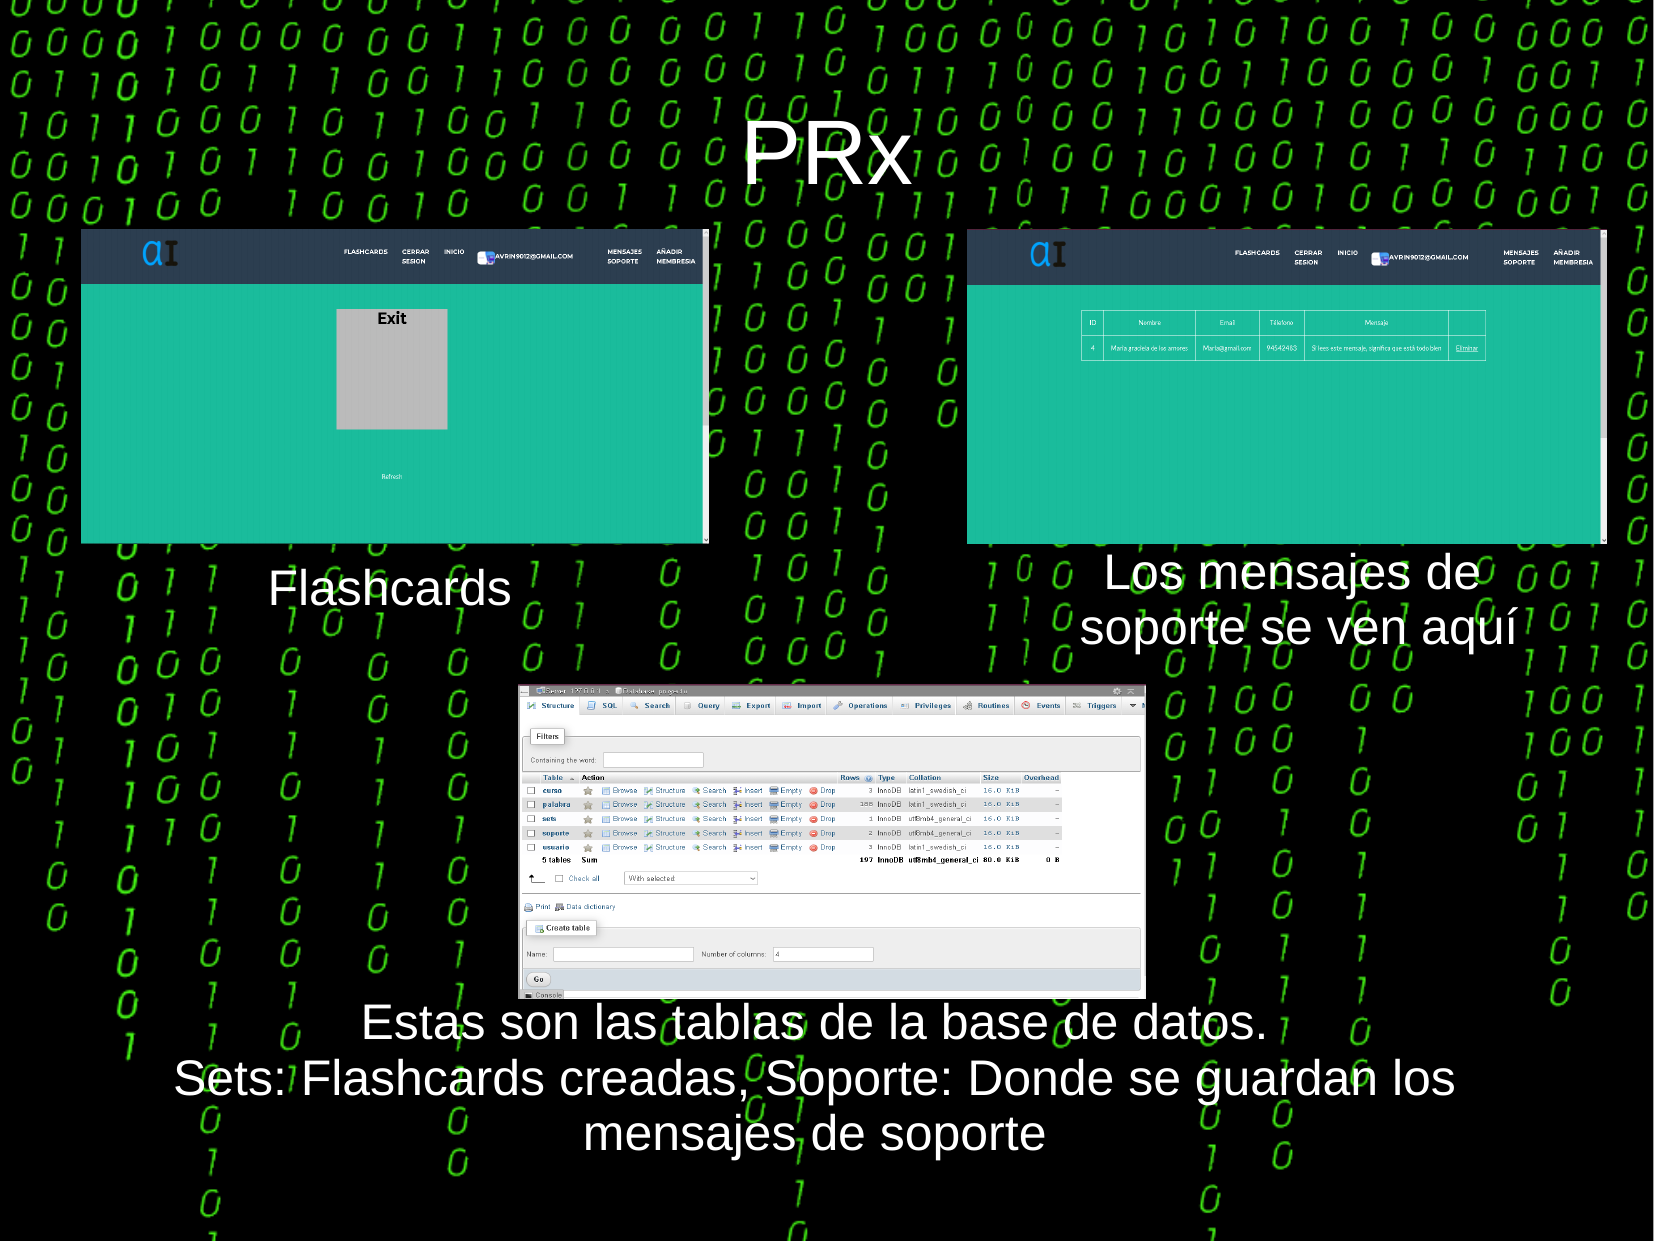

# PRx
Flashcards
Los mensajes de
soporte se ven aquí
Estas son las tablas de la base de datos.
Sets: Flashcards creadas, Soporte: Donde se guardan los mensajes de soporte